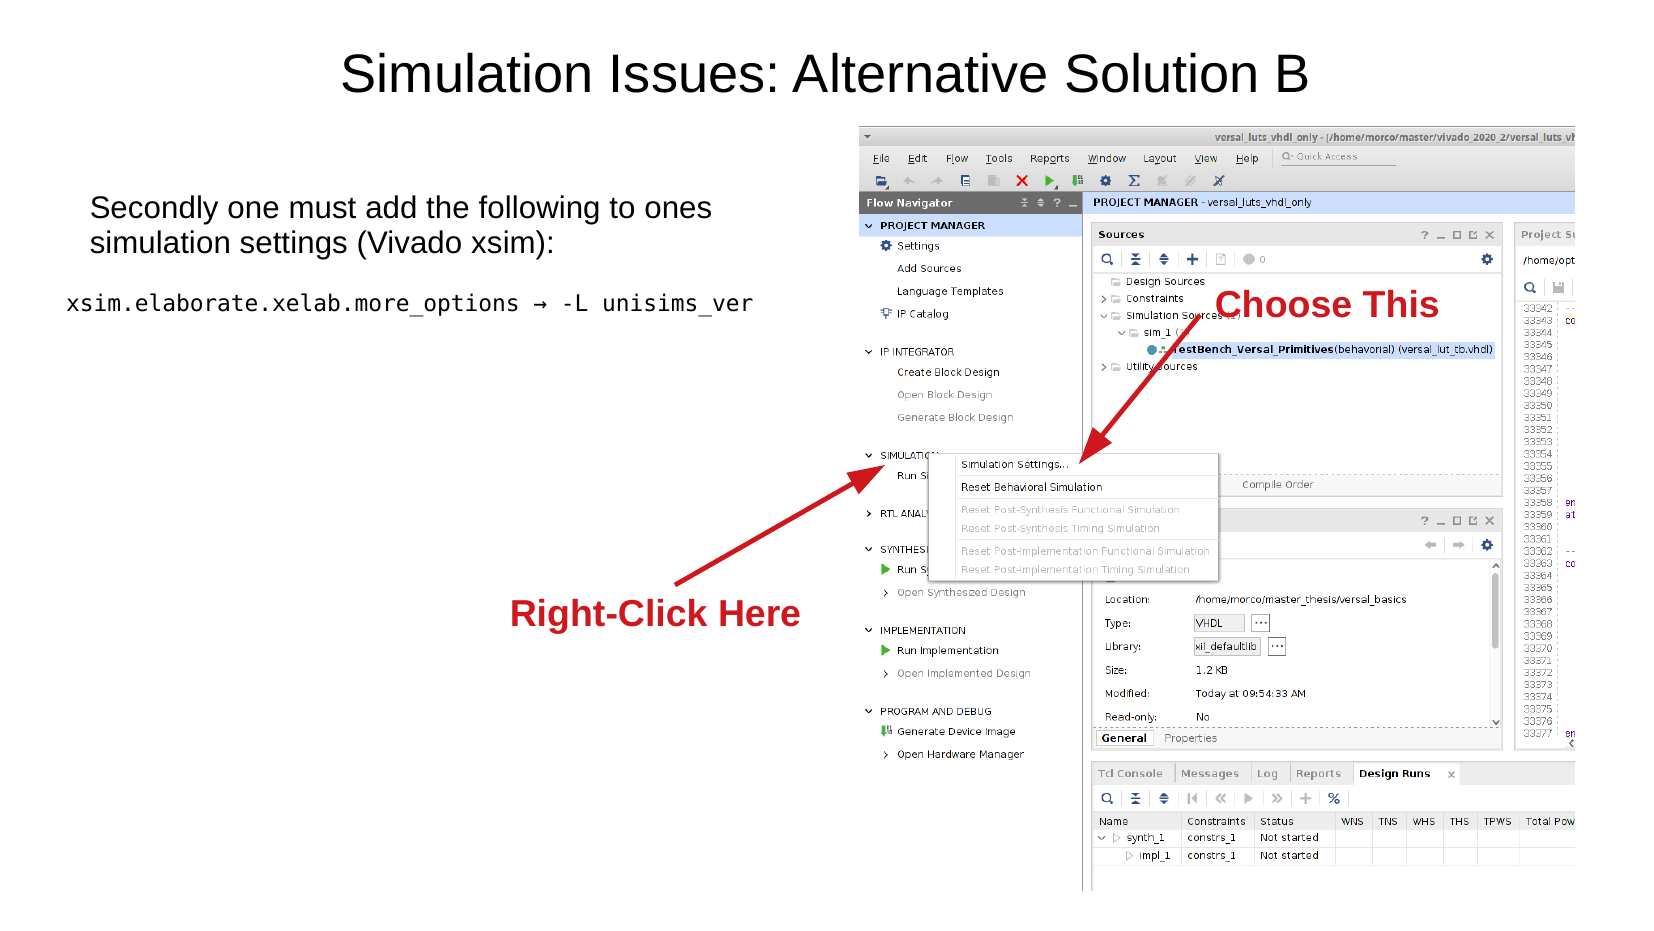

# Simulation Issues: Alternative Solution B
Secondly one must add the following to ones simulation settings (Vivado xsim):
Choose This
xsim.elaborate.xelab.more_options → -L unisims_ver
Right-Click Here